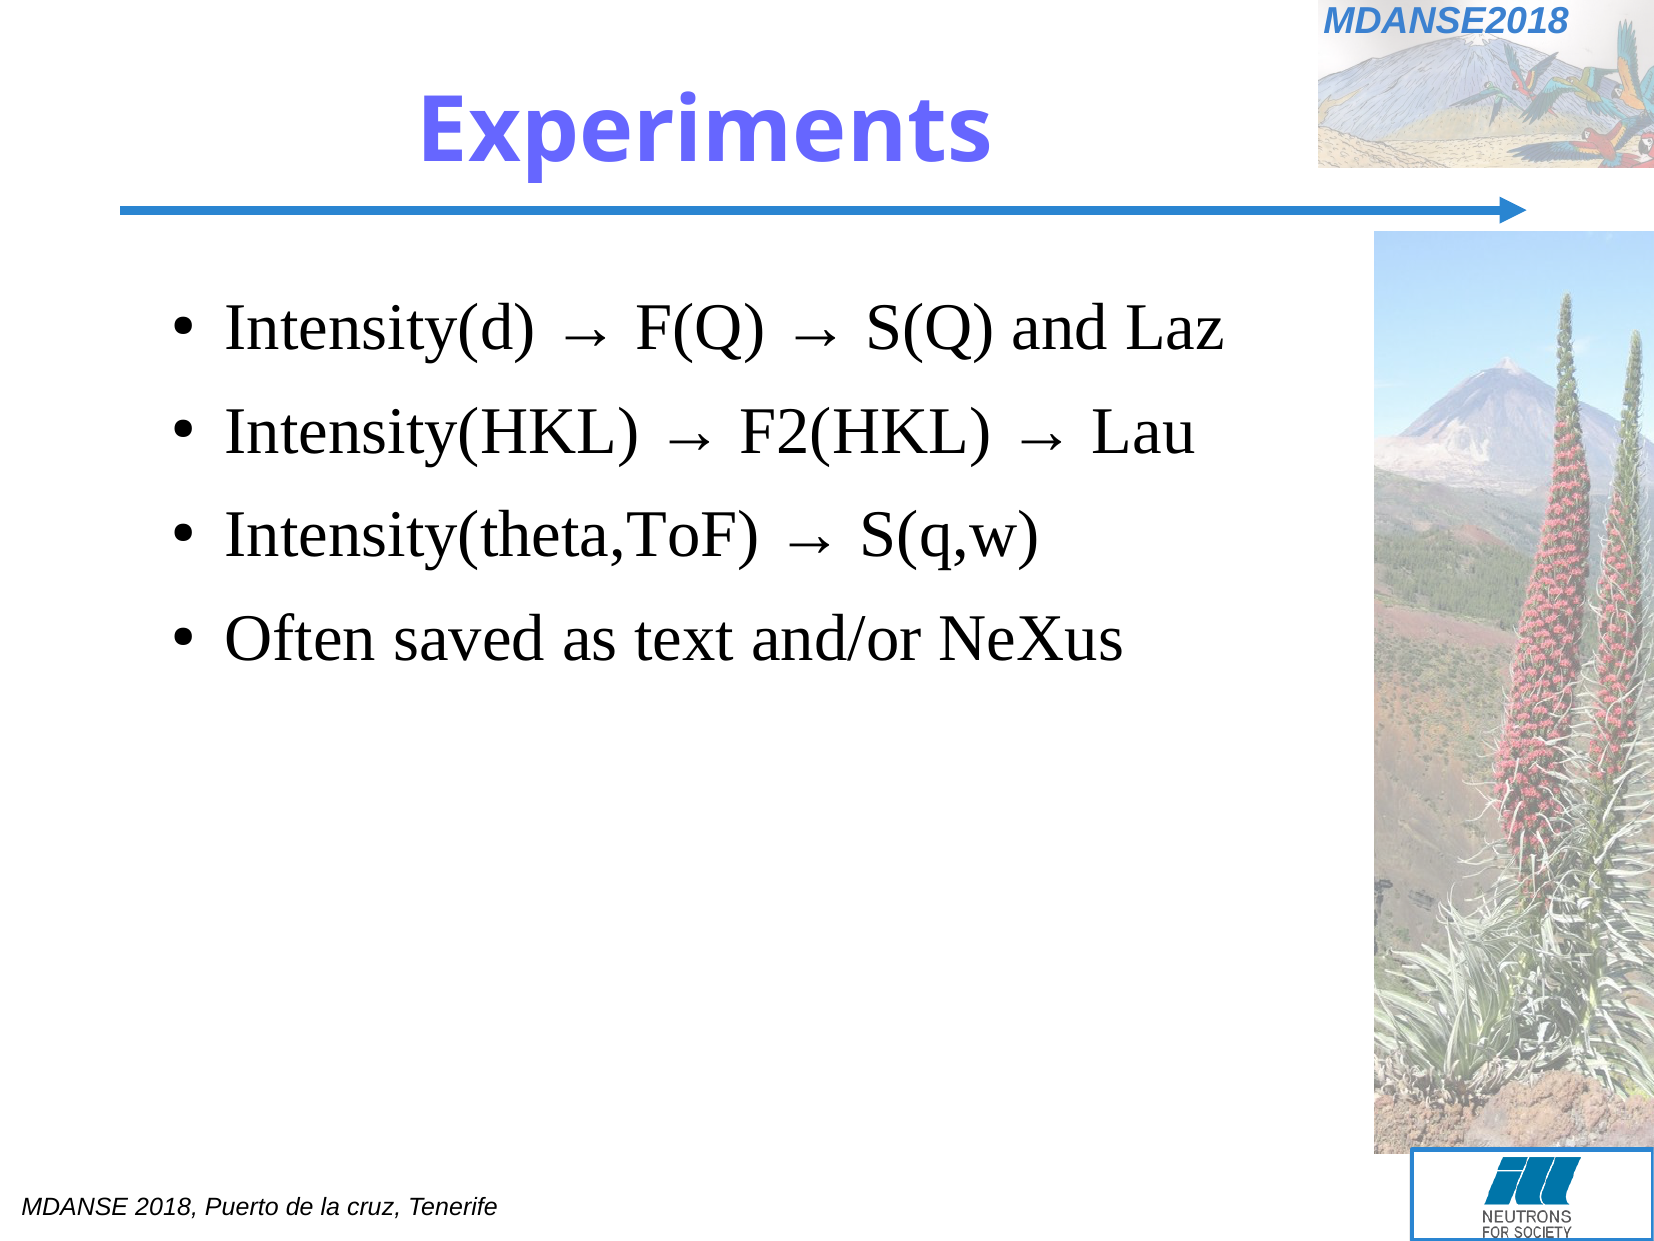

# Experiments
Intensity(d) → F(Q) → S(Q) and Laz
Intensity(HKL) → F2(HKL) → Lau
Intensity(theta,ToF) → S(q,w)
Often saved as text and/or NeXus